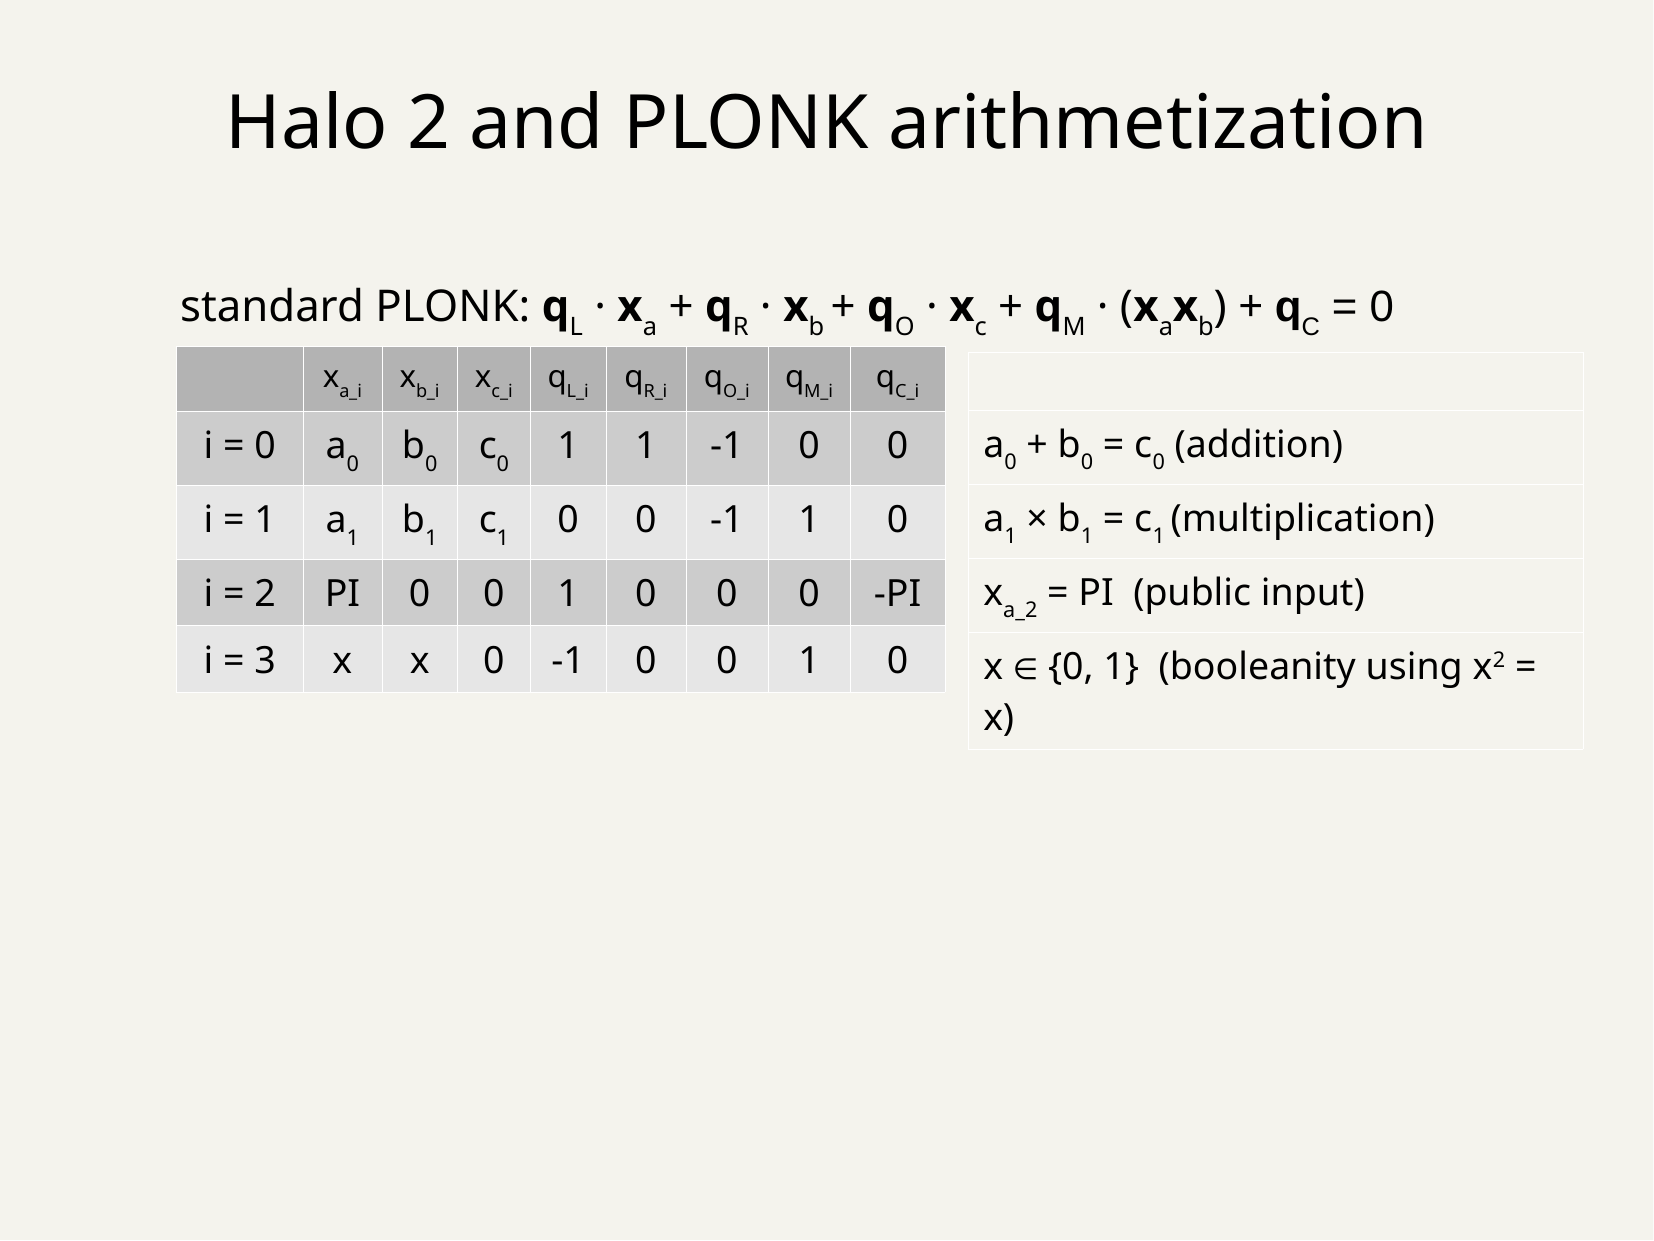

# Halo 2 and PLONK arithmetization
standard PLONK: qL · xa + qR · xb + qO · xc + qM · (xaxb) + qC = 0
| | xa\_i | xb\_i | xc\_i | qL\_i | qR\_i | qO\_i | qM\_i | qC\_i |
| --- | --- | --- | --- | --- | --- | --- | --- | --- |
| i = 0 | a0 | b0 | c0 | 1 | 1 | -1 | 0 | 0 |
| i = 1 | a1 | b1 | c1 | 0 | 0 | -1 | 1 | 0 |
| i = 2 | PI | 0 | 0 | 1 | 0 | 0 | 0 | -PI |
| i = 3 | x | x | 0 | -1 | 0 | 0 | 1 | 0 |
| |
| --- |
| a0 + b0 = c0 (addition) |
| a1 × b1 = c1 (multiplication) |
| xa\_2 = PI (public input) |
| x ∈ {0, 1} (booleanity using x2 = x) |